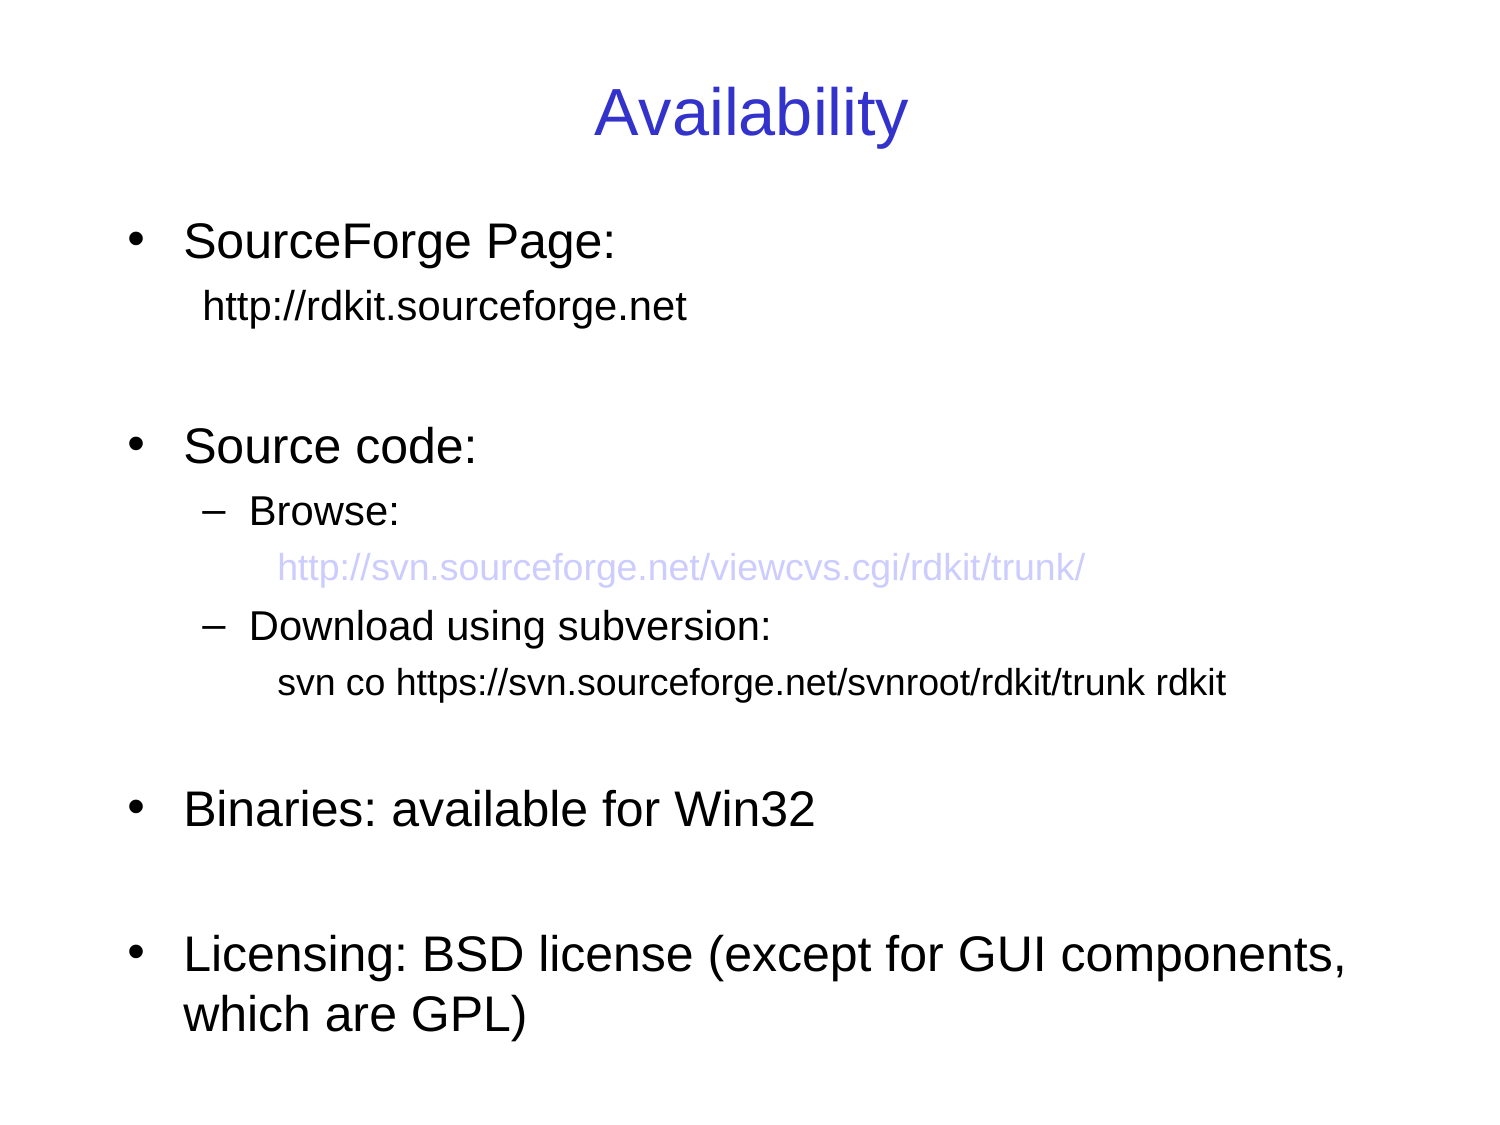

# Availability
SourceForge Page:
http://rdkit.sourceforge.net
Source code:
Browse:
http://svn.sourceforge.net/viewcvs.cgi/rdkit/trunk/
Download using subversion:
svn co https://svn.sourceforge.net/svnroot/rdkit/trunk rdkit
Binaries: available for Win32
Licensing: BSD license (except for GUI components, which are GPL)